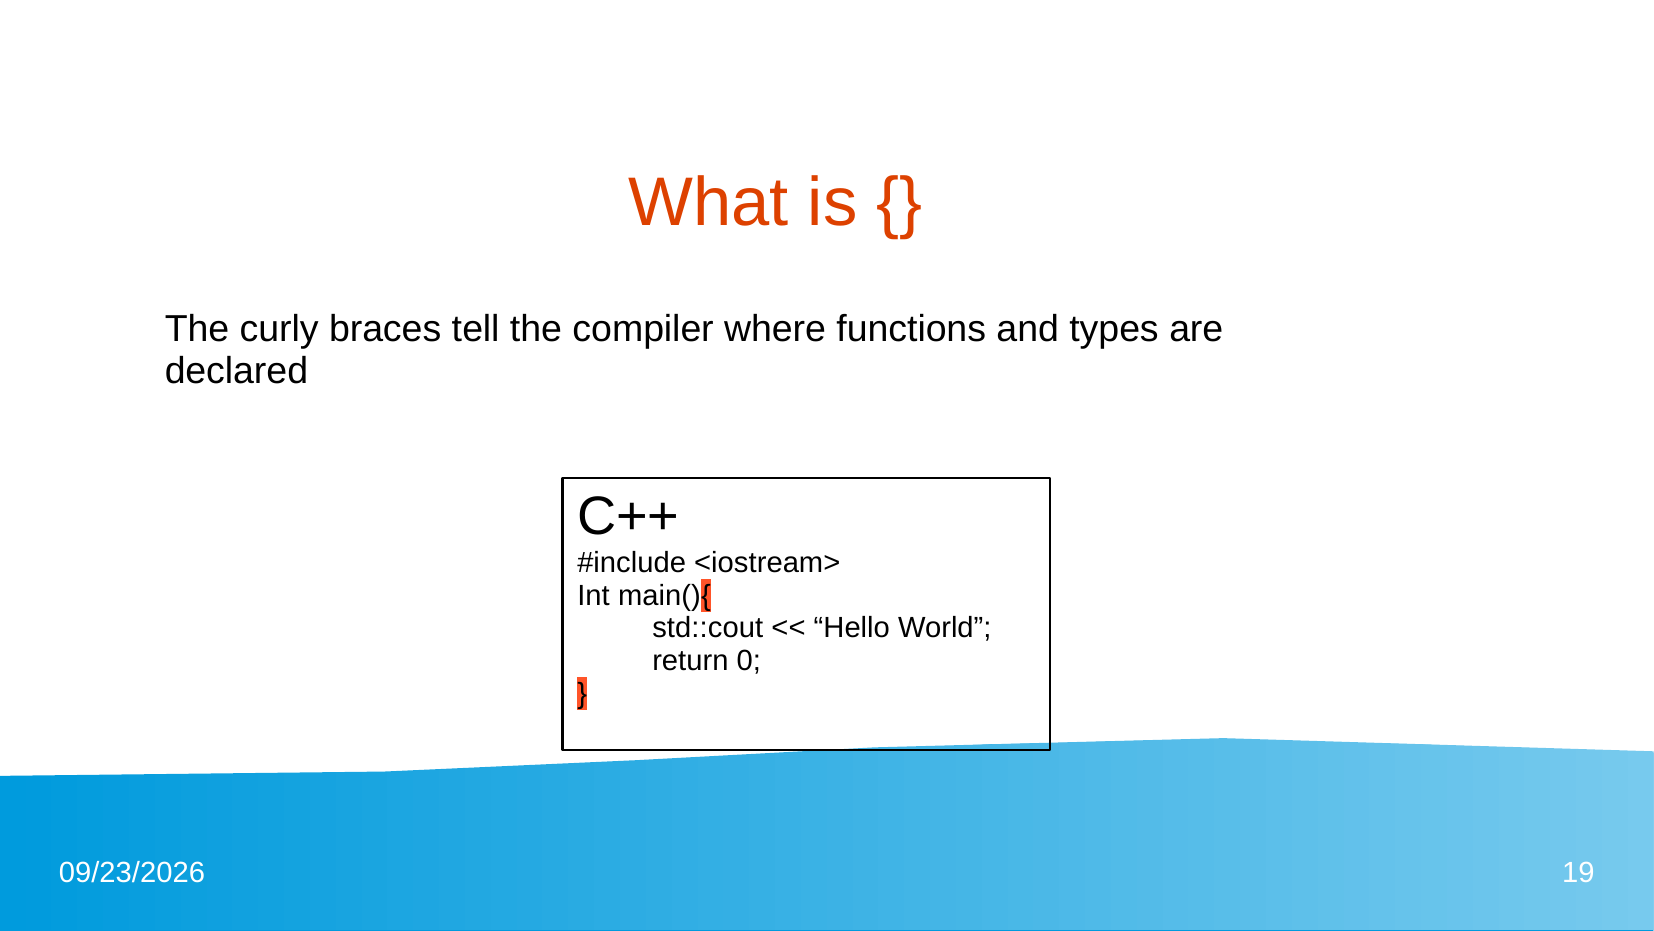

# What is {}
The curly braces tell the compiler where functions and types are declared
C++
#include <iostream>
Int main(){
	std::cout << “Hello World”;
	return 0;
}